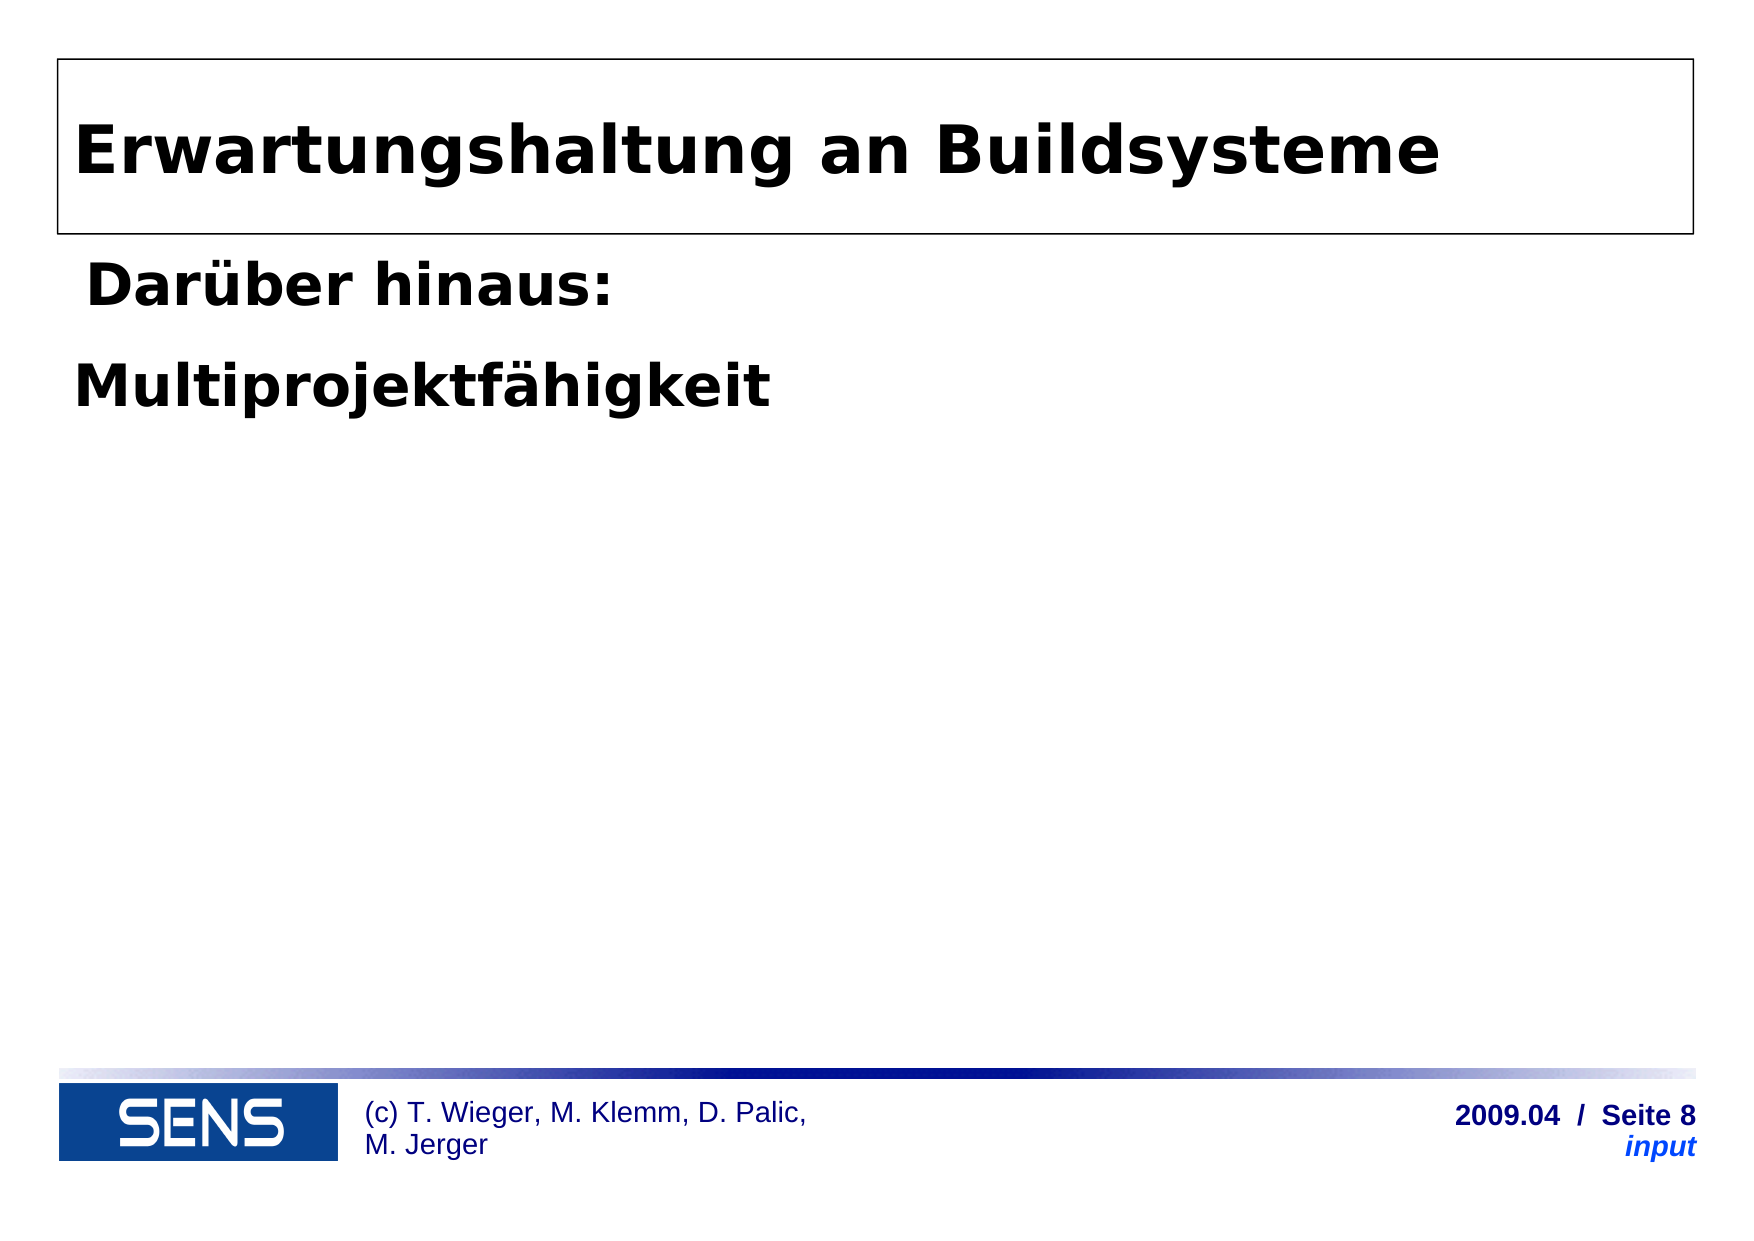

# Erwartungshaltung an Buildsysteme
Darüber hinaus:
Multiprojektfähigkeit